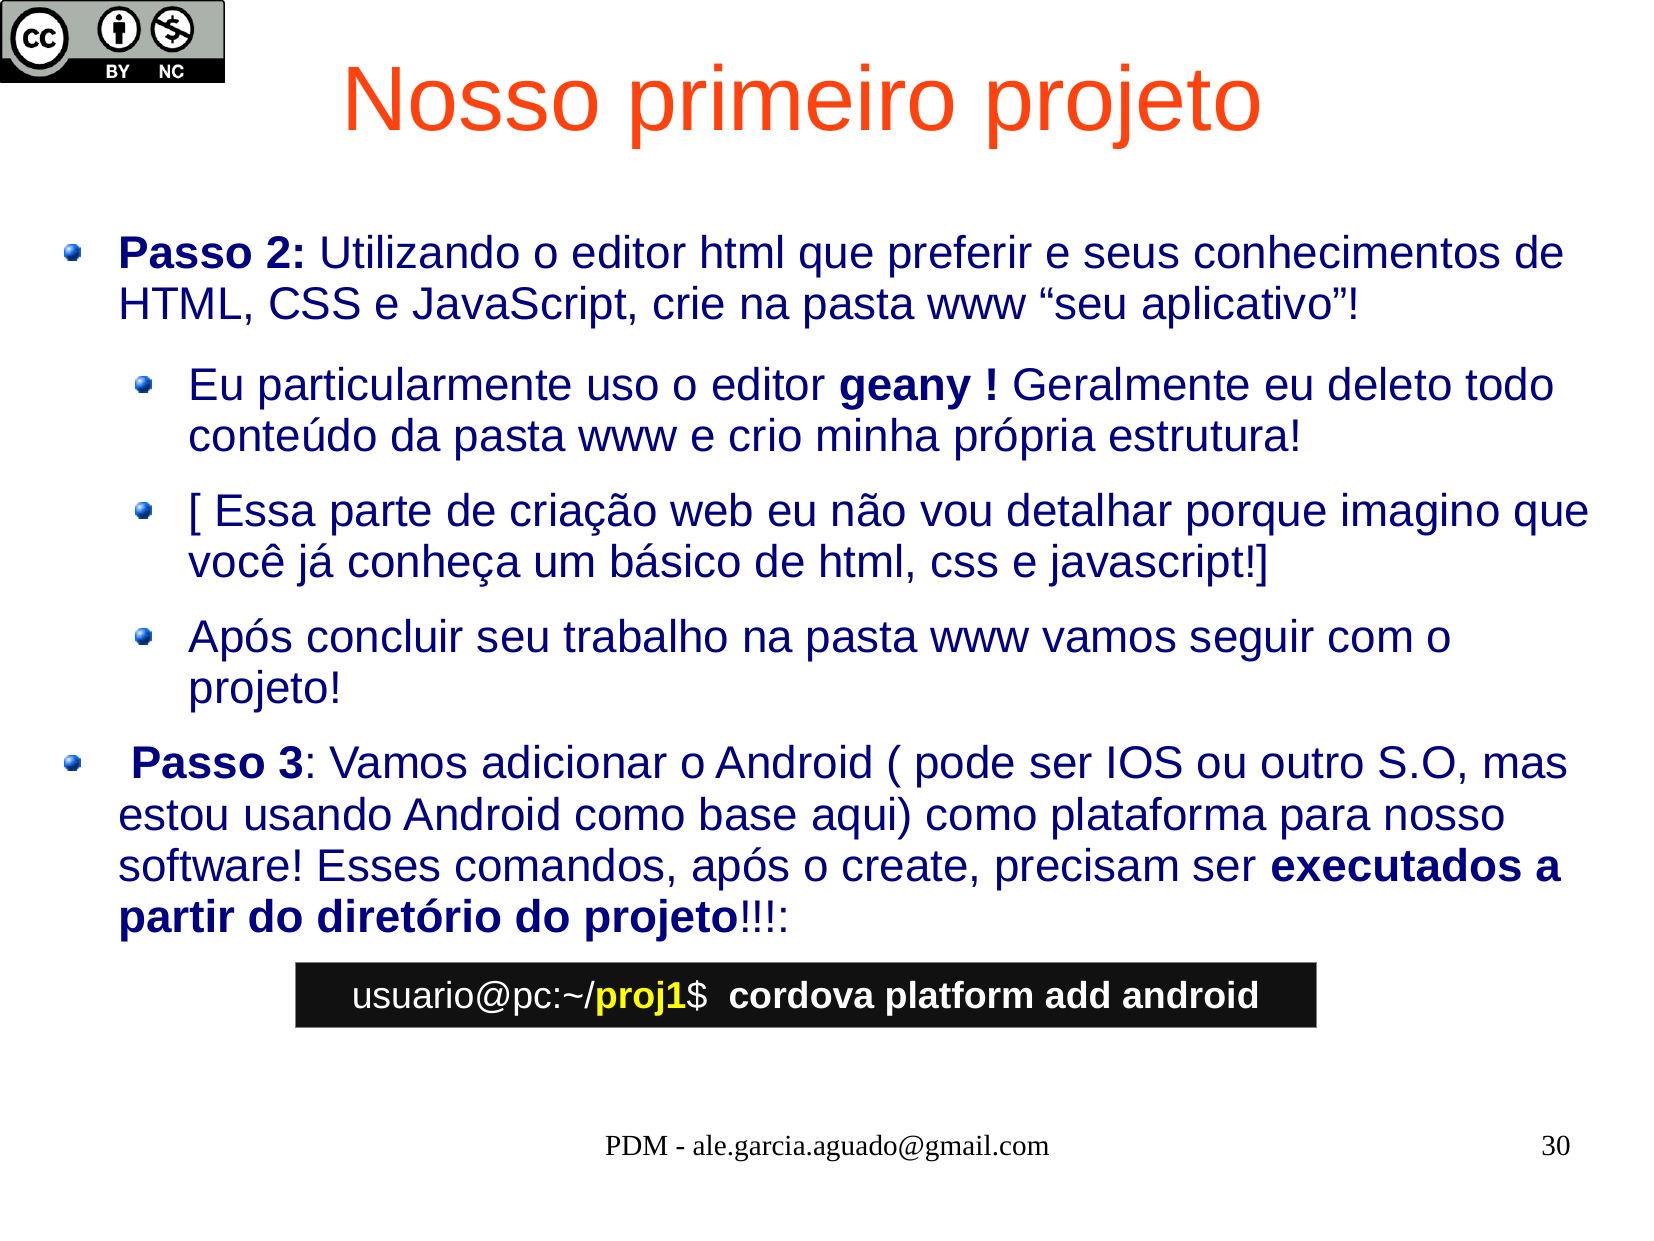

# Nosso primeiro projeto
Passo 2: Utilizando o editor html que preferir e seus conhecimentos de HTML, CSS e JavaScript, crie na pasta www “seu aplicativo”!
Eu particularmente uso o editor geany ! Geralmente eu deleto todo conteúdo da pasta www e crio minha própria estrutura!
[ Essa parte de criação web eu não vou detalhar porque imagino que você já conheça um básico de html, css e javascript!]
Após concluir seu trabalho na pasta www vamos seguir com o projeto!
 Passo 3: Vamos adicionar o Android ( pode ser IOS ou outro S.O, mas estou usando Android como base aqui) como plataforma para nosso software! Esses comandos, após o create, precisam ser executados a partir do diretório do projeto!!!:
usuario@pc:~/proj1$ cordova platform add android
PDM - ale.garcia.aguado@gmail.com
30